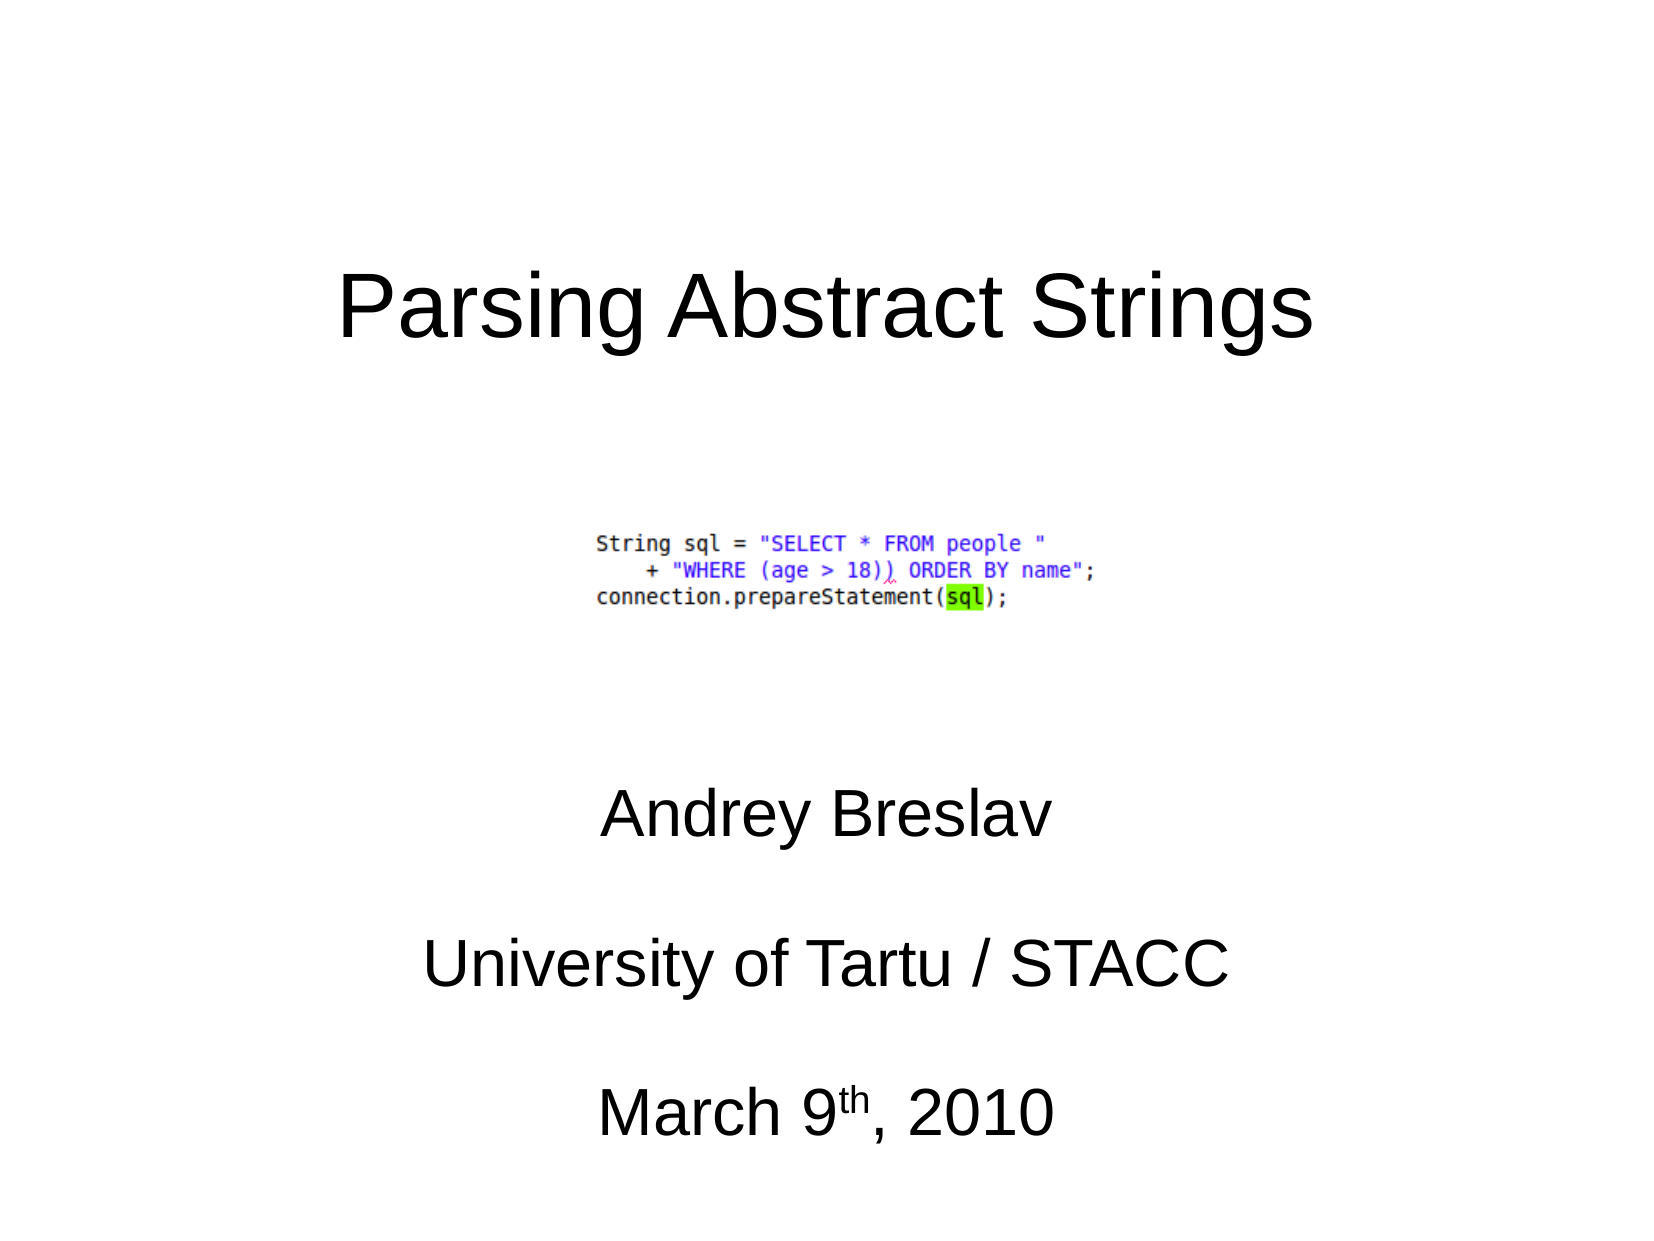

# Parsing Abstract Strings
Andrey Breslav
University of Tartu / STACC
March 9th, 2010